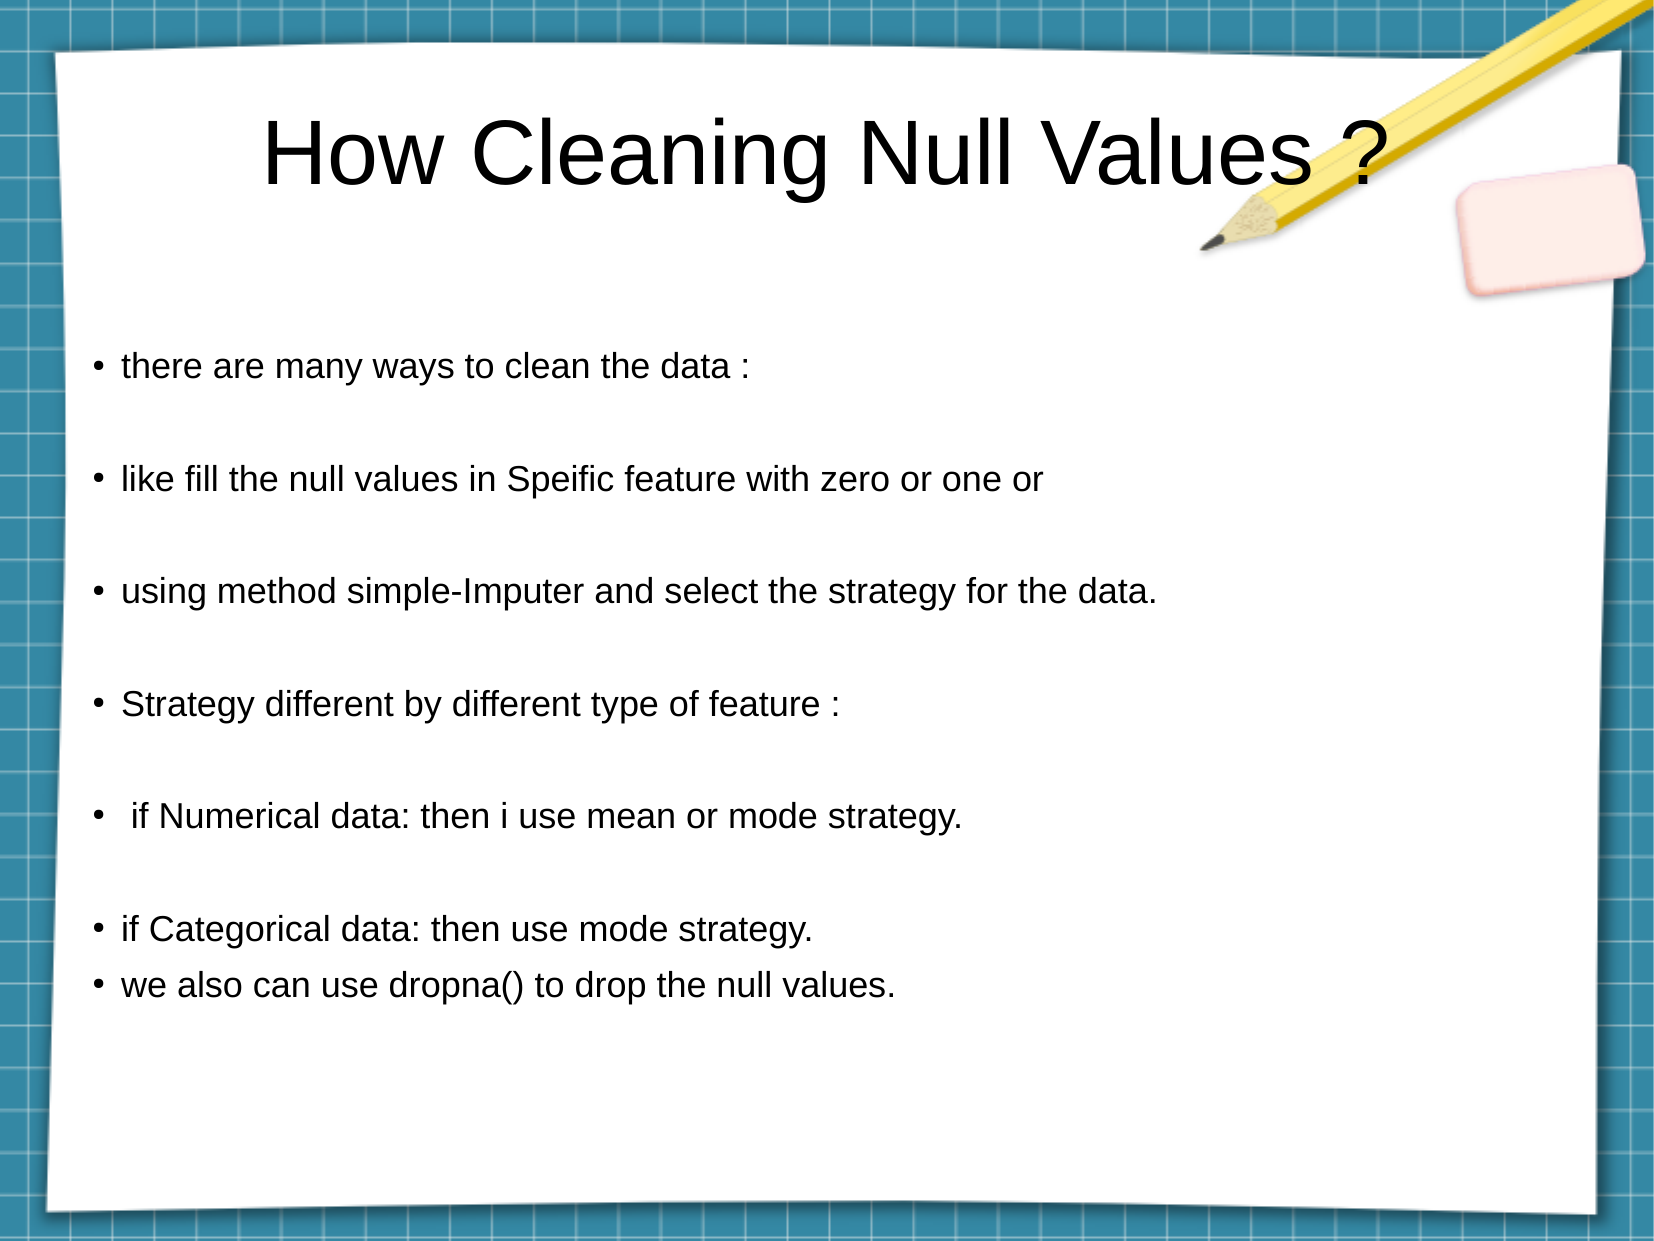

# How Cleaning Null Values ?
there are many ways to clean the data :
like fill the null values in Speific feature with zero or one or
using method simple-Imputer and select the strategy for the data.
Strategy different by different type of feature :
 if Numerical data: then i use mean or mode strategy.
if Categorical data: then use mode strategy.
we also can use dropna() to drop the null values.